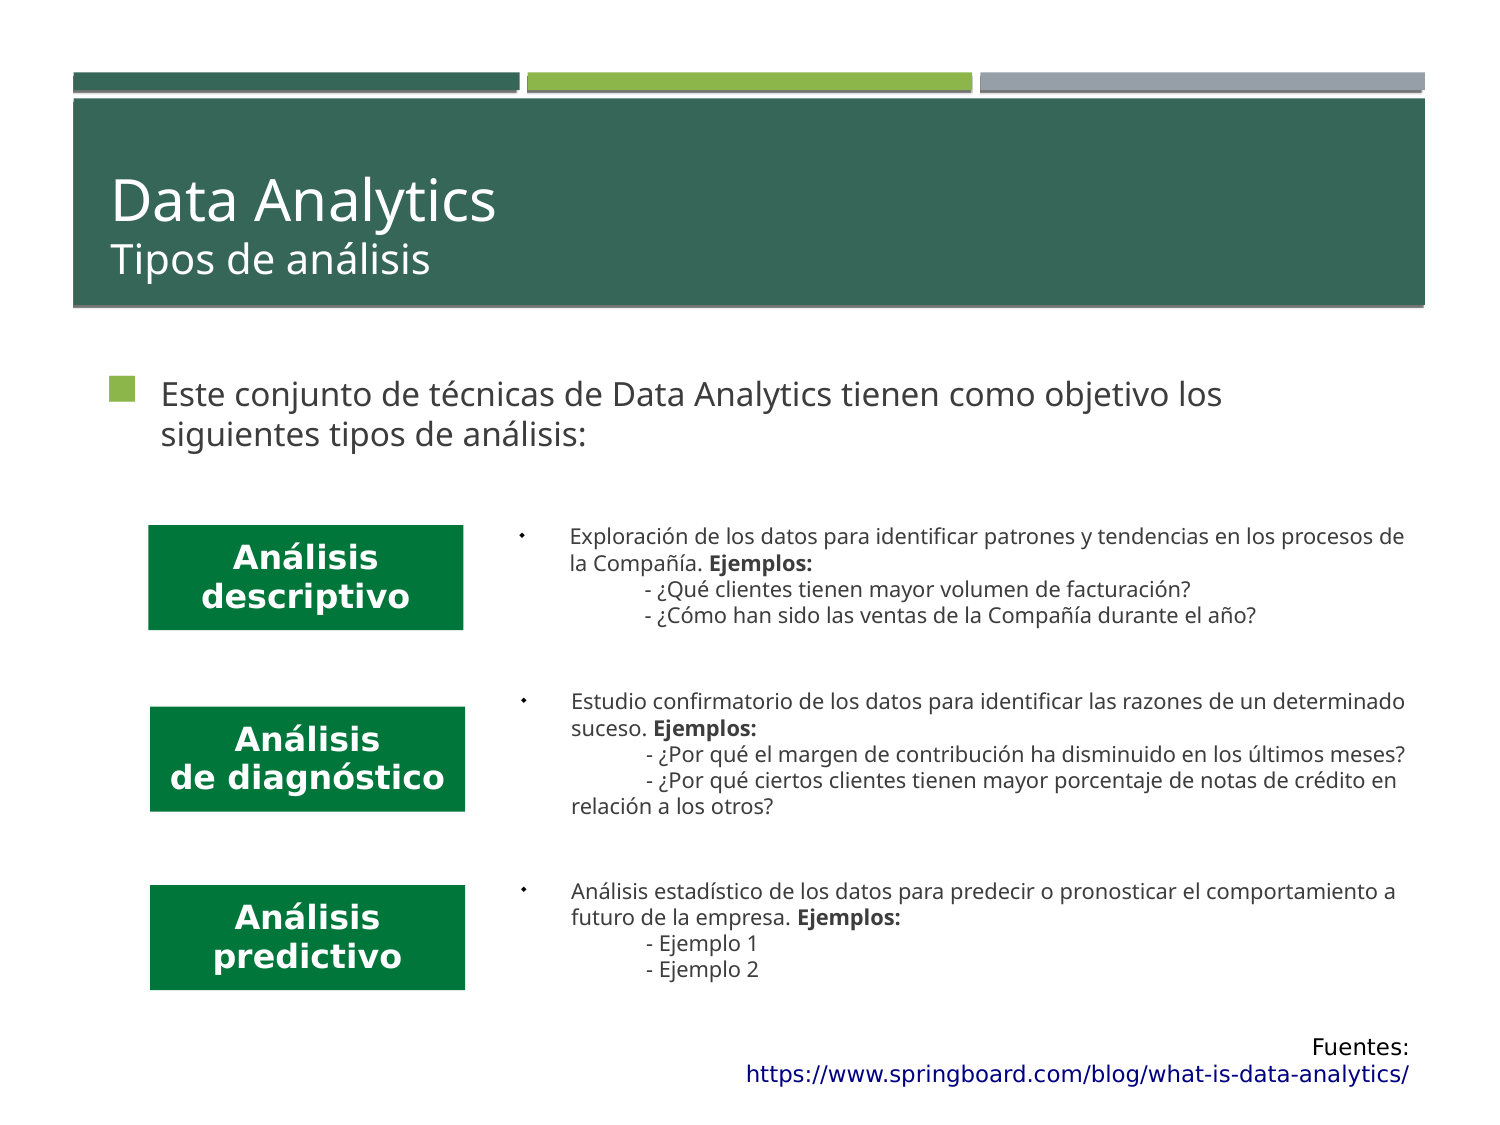

# Data Analytics Tipos de análisis
Este conjunto de técnicas de Data Analytics tienen como objetivo los siguientes tipos de análisis:
Exploración de los datos para identificar patrones y tendencias en los procesos de la Compañía. Ejemplos:
	- ¿Qué clientes tienen mayor volumen de facturación?
	- ¿Cómo han sido las ventas de la Compañía durante el año?
Análisis
descriptivo
Estudio confirmatorio de los datos para identificar las razones de un determinado suceso. Ejemplos:
	- ¿Por qué el margen de contribución ha disminuido en los últimos meses?
	- ¿Por qué ciertos clientes tienen mayor porcentaje de notas de crédito en relación a los otros?
Análisis
de diagnóstico
Análisis estadístico de los datos para predecir o pronosticar el comportamiento a futuro de la empresa. Ejemplos:
	- Ejemplo 1
	- Ejemplo 2
Análisis
predictivo
Fuentes:
https://www.springboard.com/blog/what-is-data-analytics/